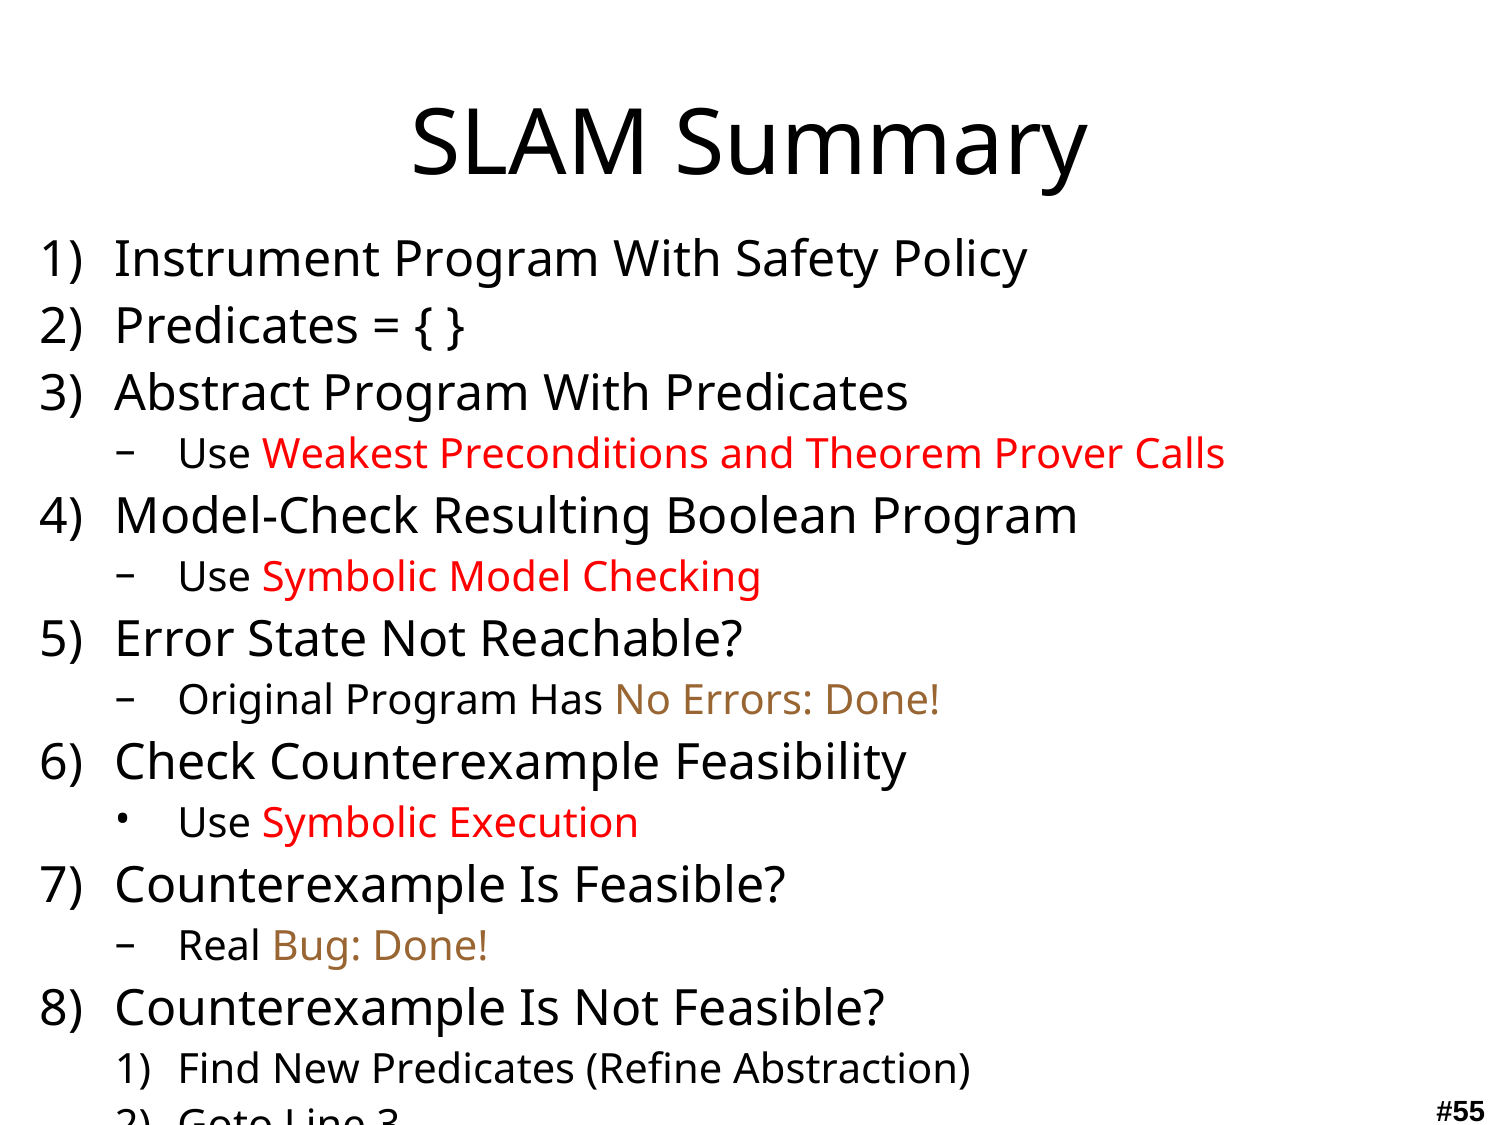

# SLAM Summary
Instrument Program With Safety Policy
Predicates = { }
Abstract Program With Predicates
Use Weakest Preconditions and Theorem Prover Calls
Model-Check Resulting Boolean Program
Use Symbolic Model Checking
Error State Not Reachable?
Original Program Has No Errors: Done!
Check Counterexample Feasibility
Use Symbolic Execution
Counterexample Is Feasible?
Real Bug: Done!
Counterexample Is Not Feasible?
Find New Predicates (Refine Abstraction)
Goto Line 3
55